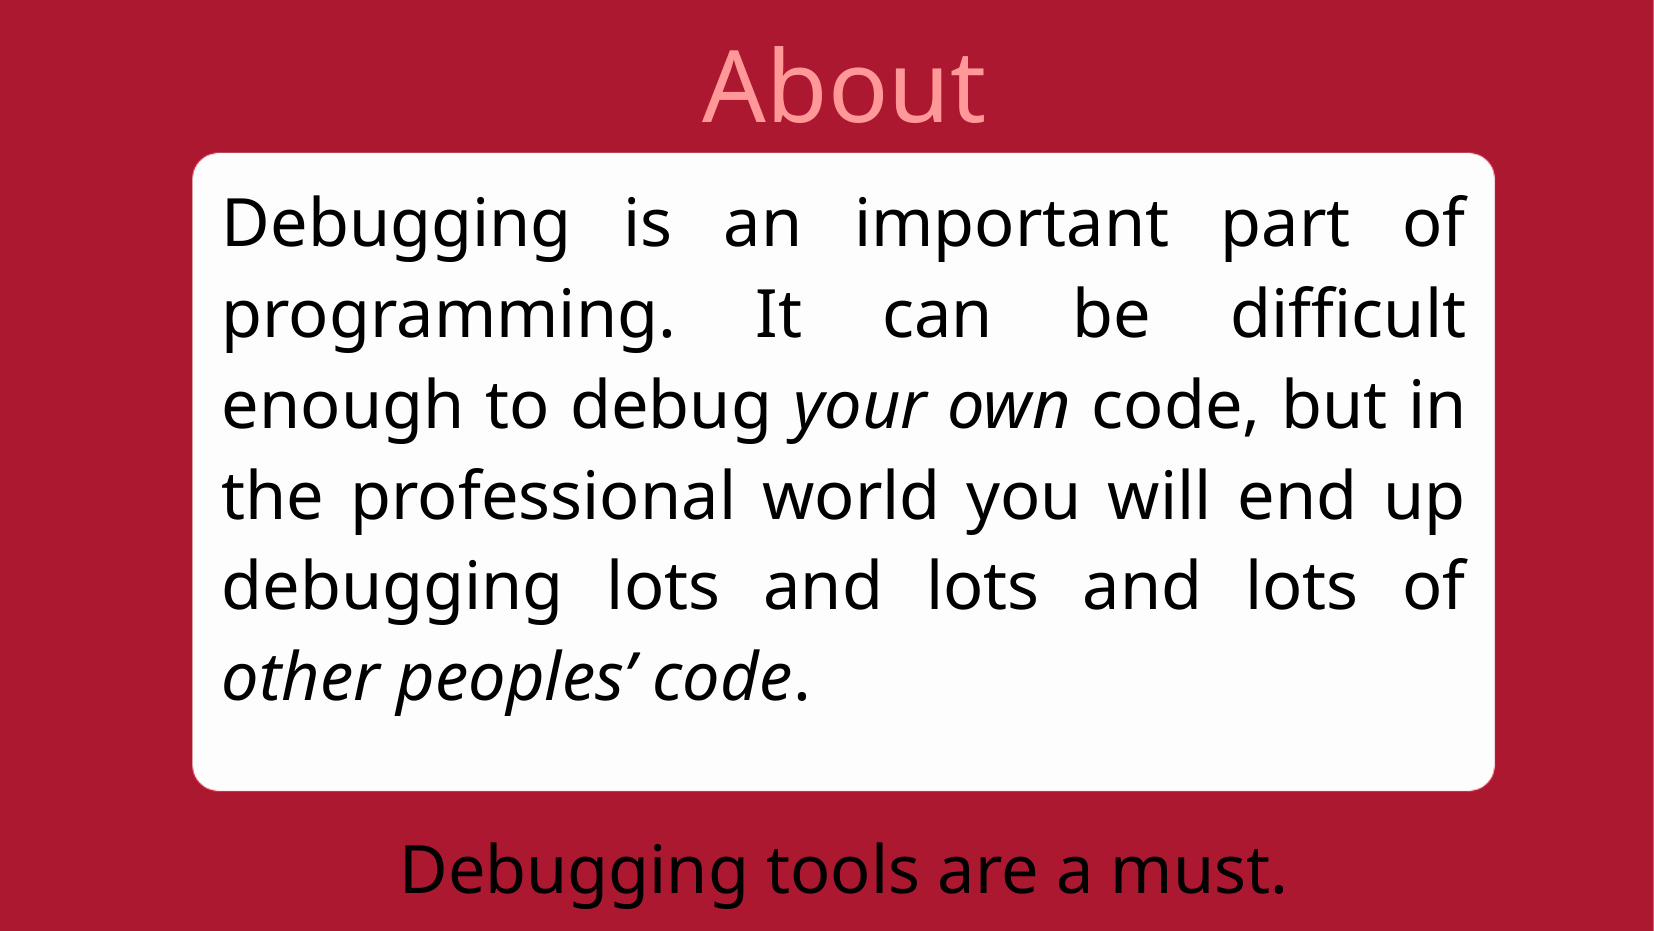

# About
Debugging is an important part of programming. It can be difficult enough to debug your own code, but in the professional world you will end up debugging lots and lots and lots of other peoples’ code.
Debugging tools are a must.